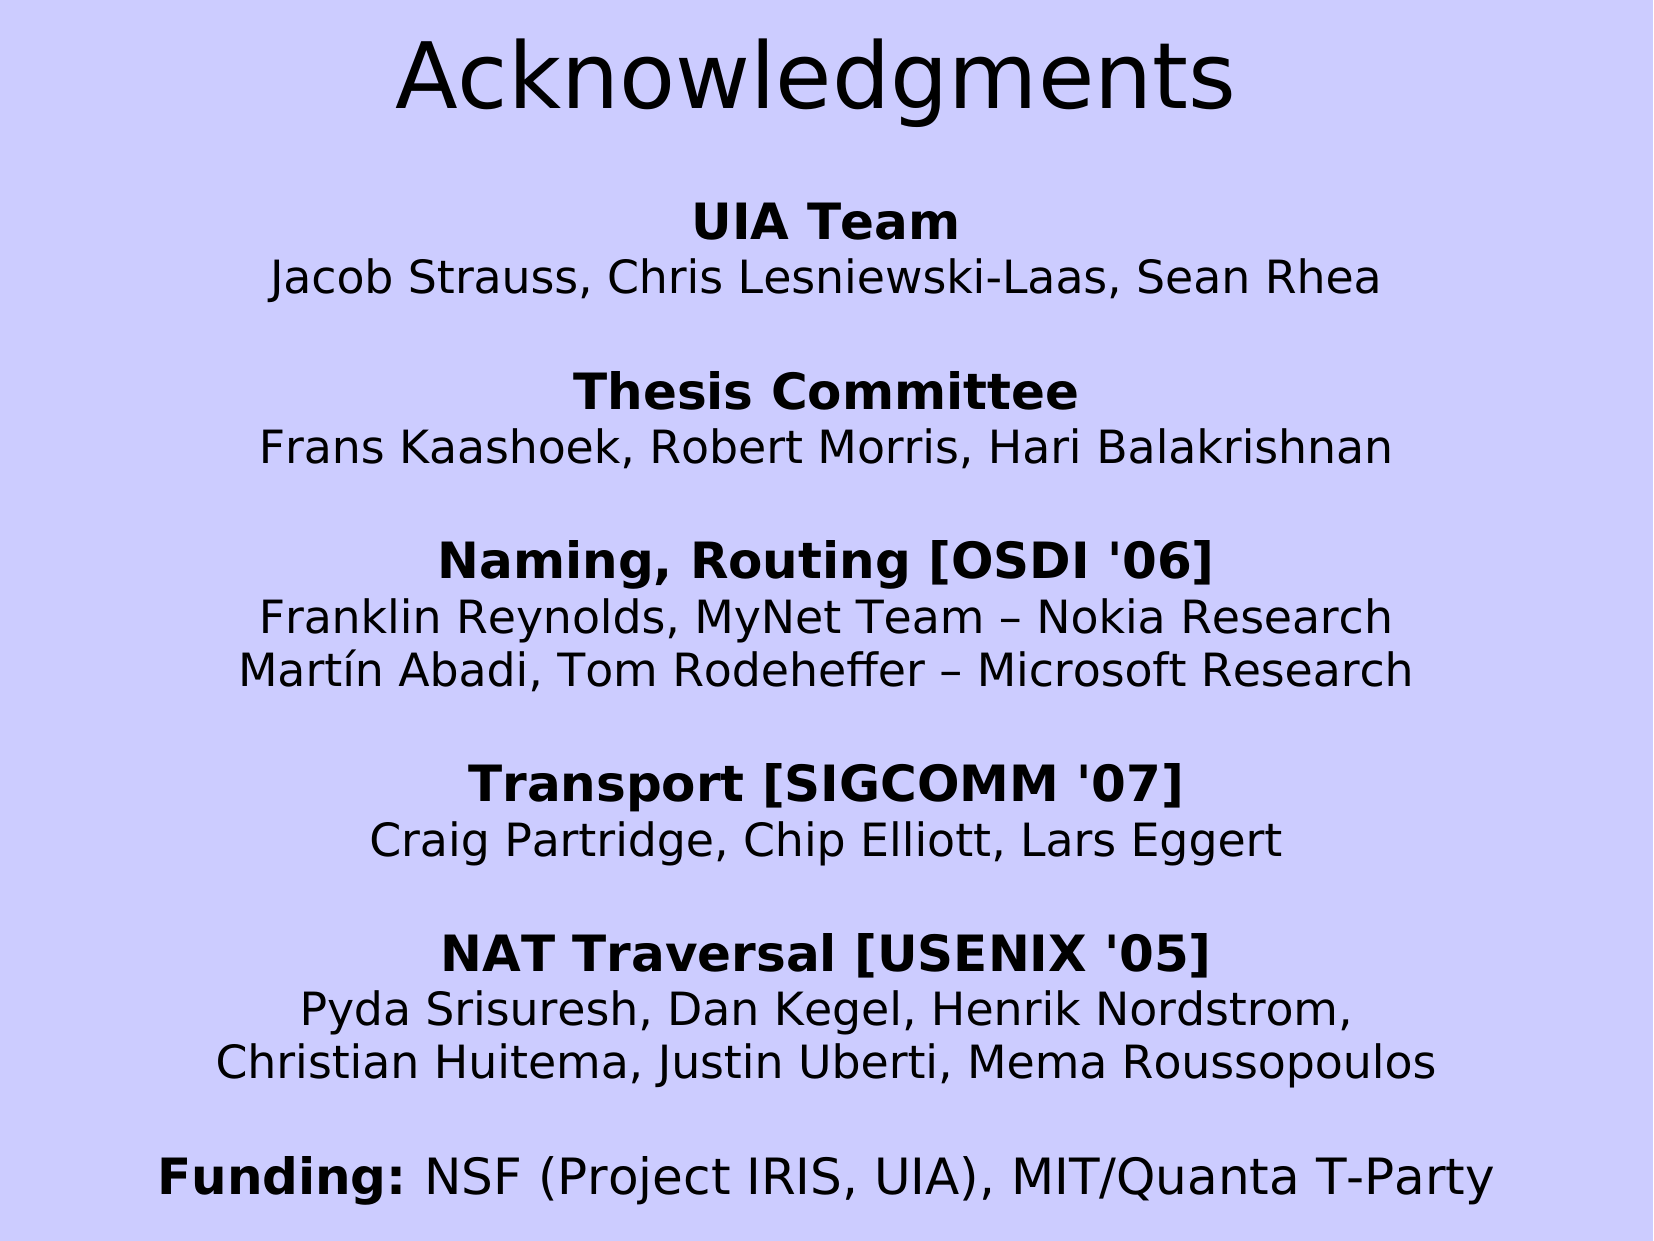

# Acknowledgments
UIA Team
Jacob Strauss, Chris Lesniewski-Laas, Sean Rhea
Thesis Committee
Frans Kaashoek, Robert Morris, Hari Balakrishnan
Naming, Routing [OSDI '06]
Franklin Reynolds, MyNet Team – Nokia Research
Martín Abadi, Tom Rodeheffer – Microsoft Research
Transport [SIGCOMM '07]
Craig Partridge, Chip Elliott, Lars Eggert
NAT Traversal [USENIX '05]
Pyda Srisuresh, Dan Kegel, Henrik Nordstrom,
Christian Huitema, Justin Uberti, Mema Roussopoulos
Funding: NSF (Project IRIS, UIA), MIT/Quanta T-Party